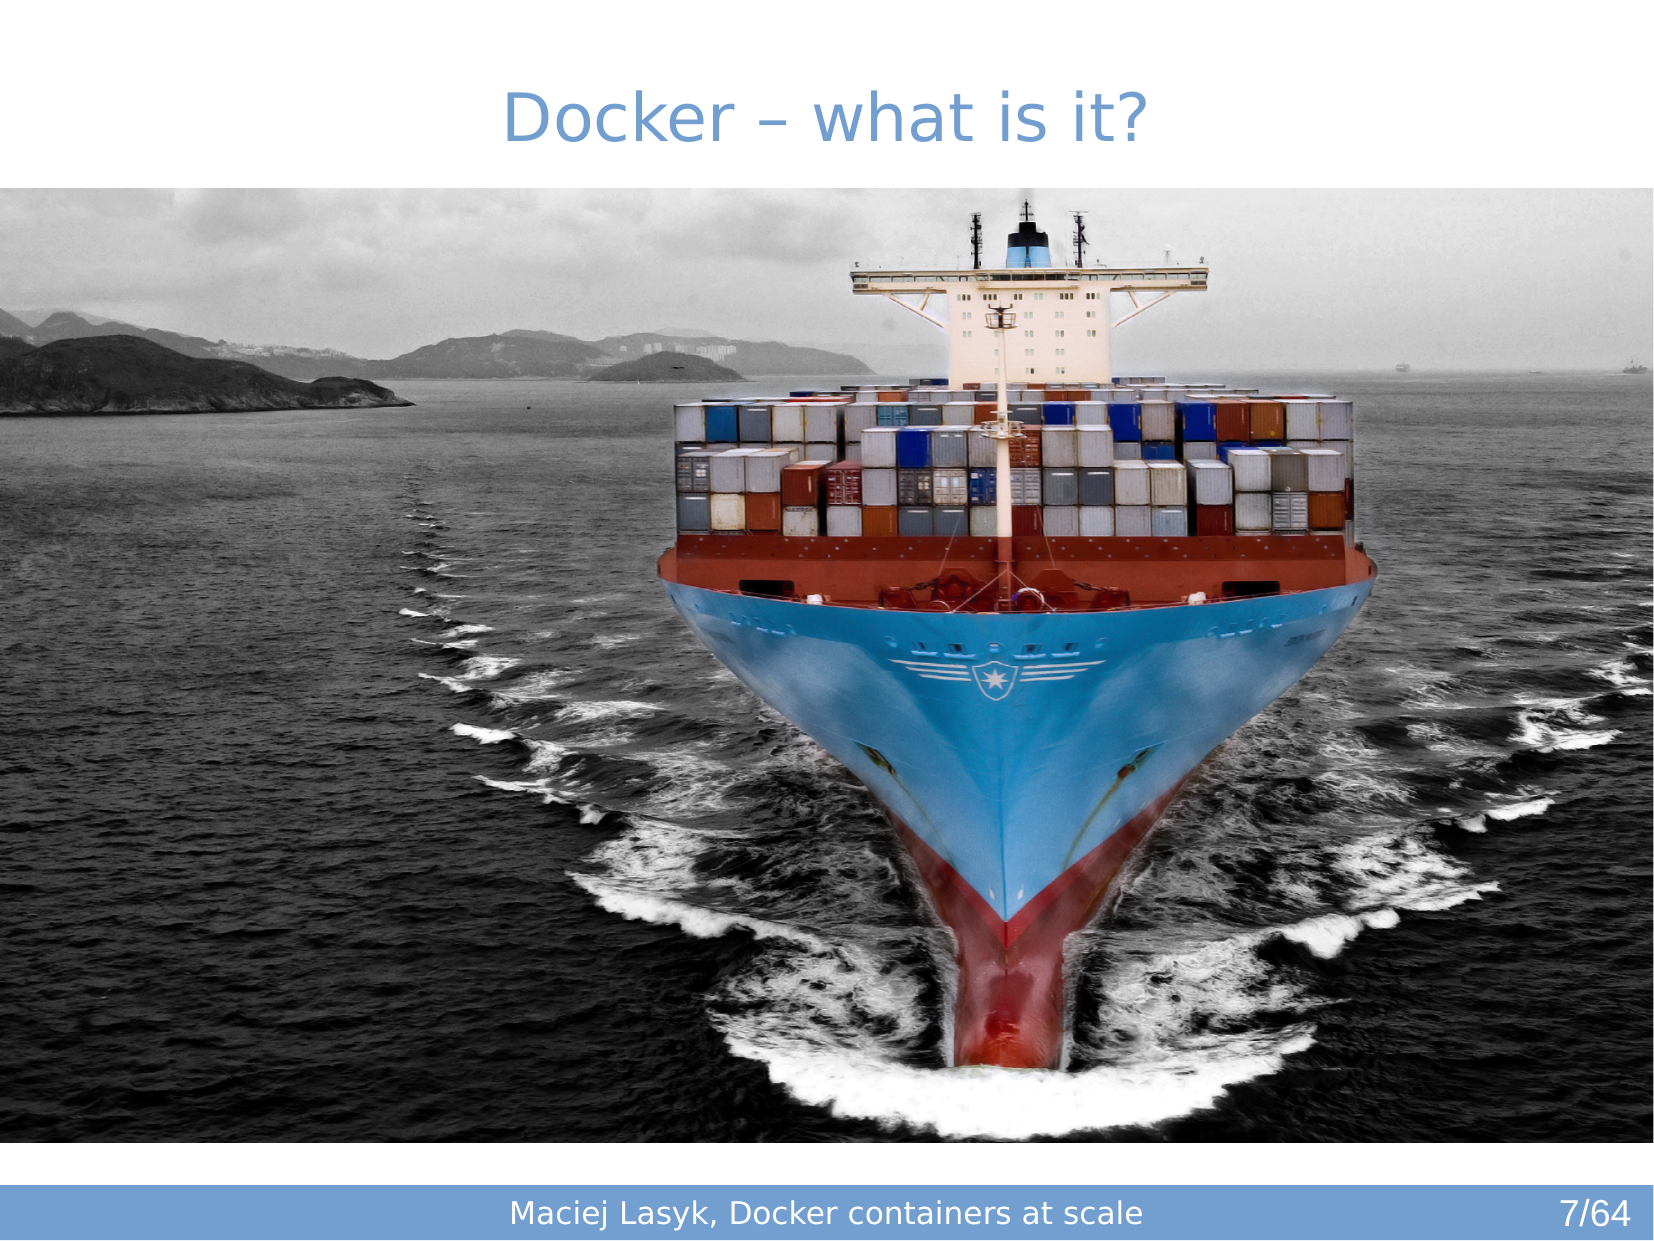

Docker – what is it?
 7/64
Maciej Lasyk, Docker containers at scale